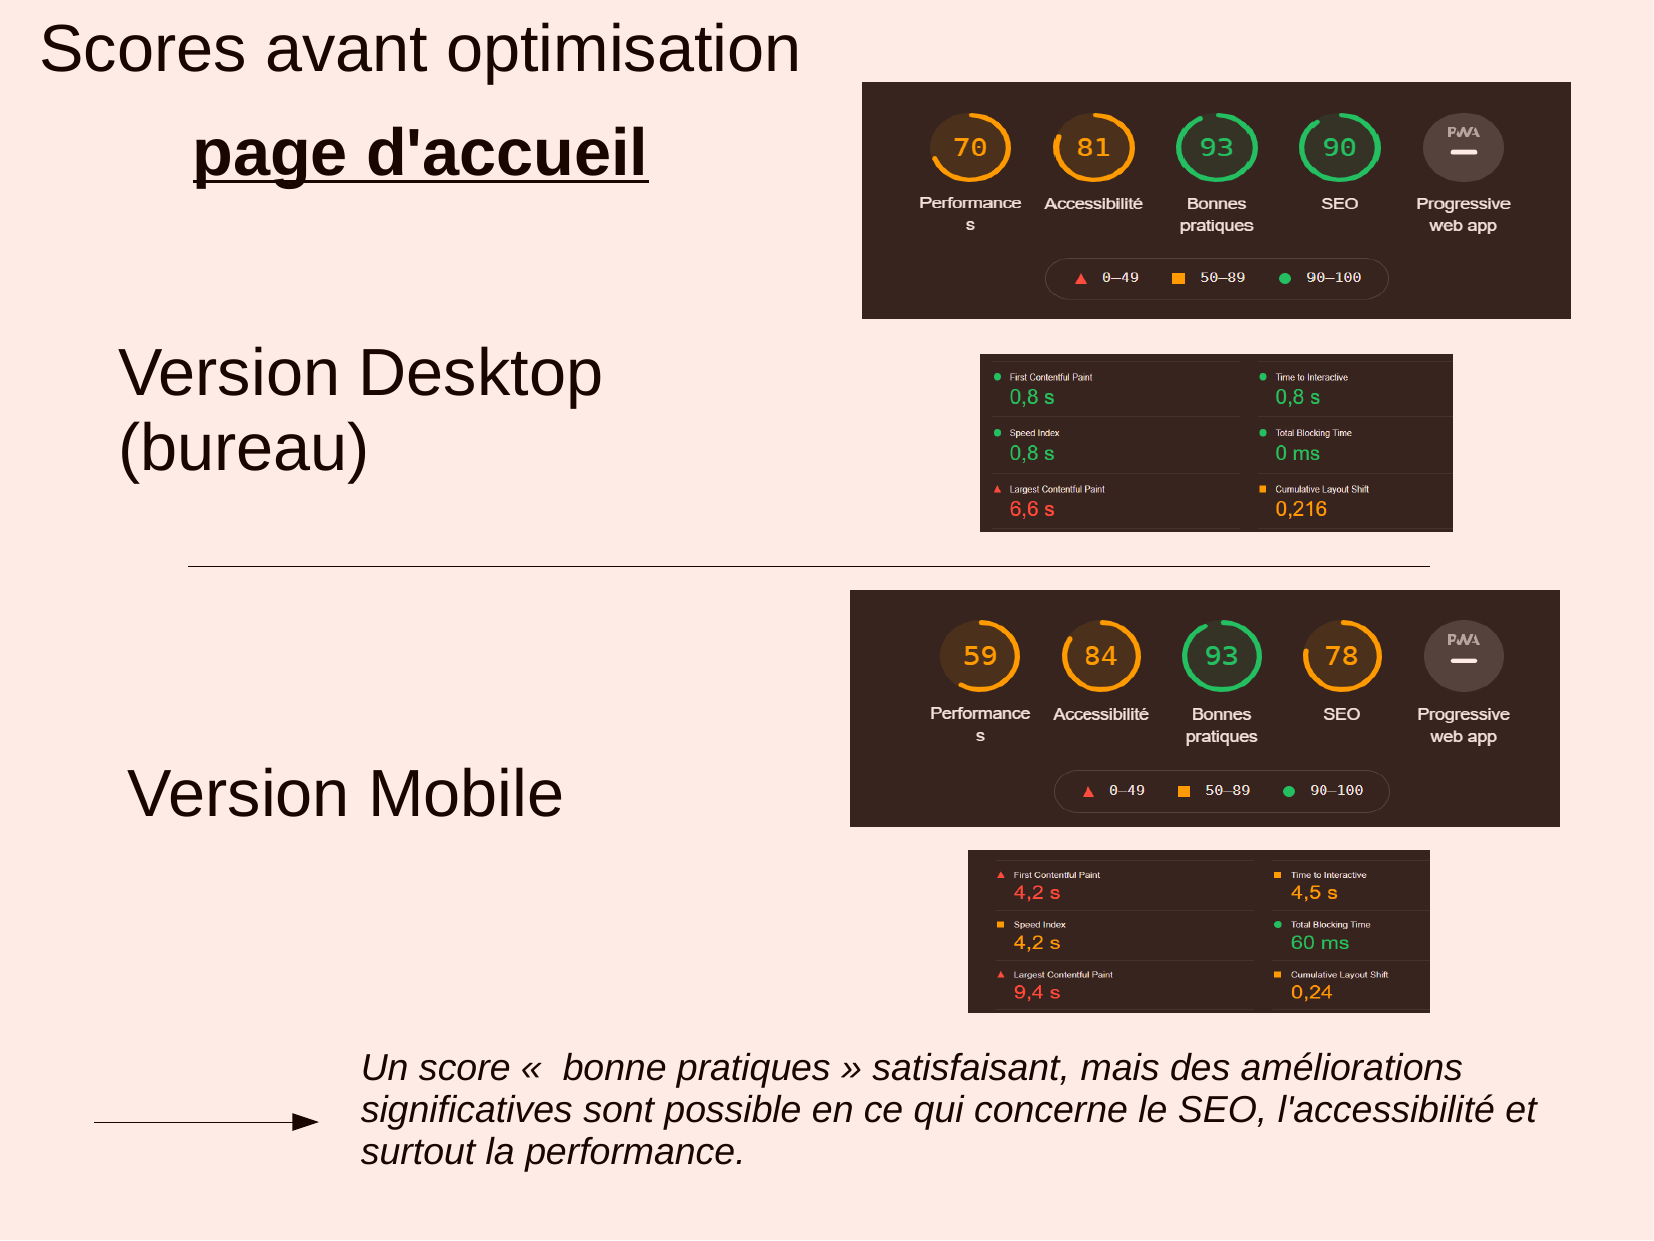

Scores avant optimisation
page d'accueil
# Version Desktop (bureau)
Version Mobile
Un score «  bonne pratiques » satisfaisant, mais des améliorations
significatives sont possible en ce qui concerne le SEO, l'accessibilité et surtout la performance.